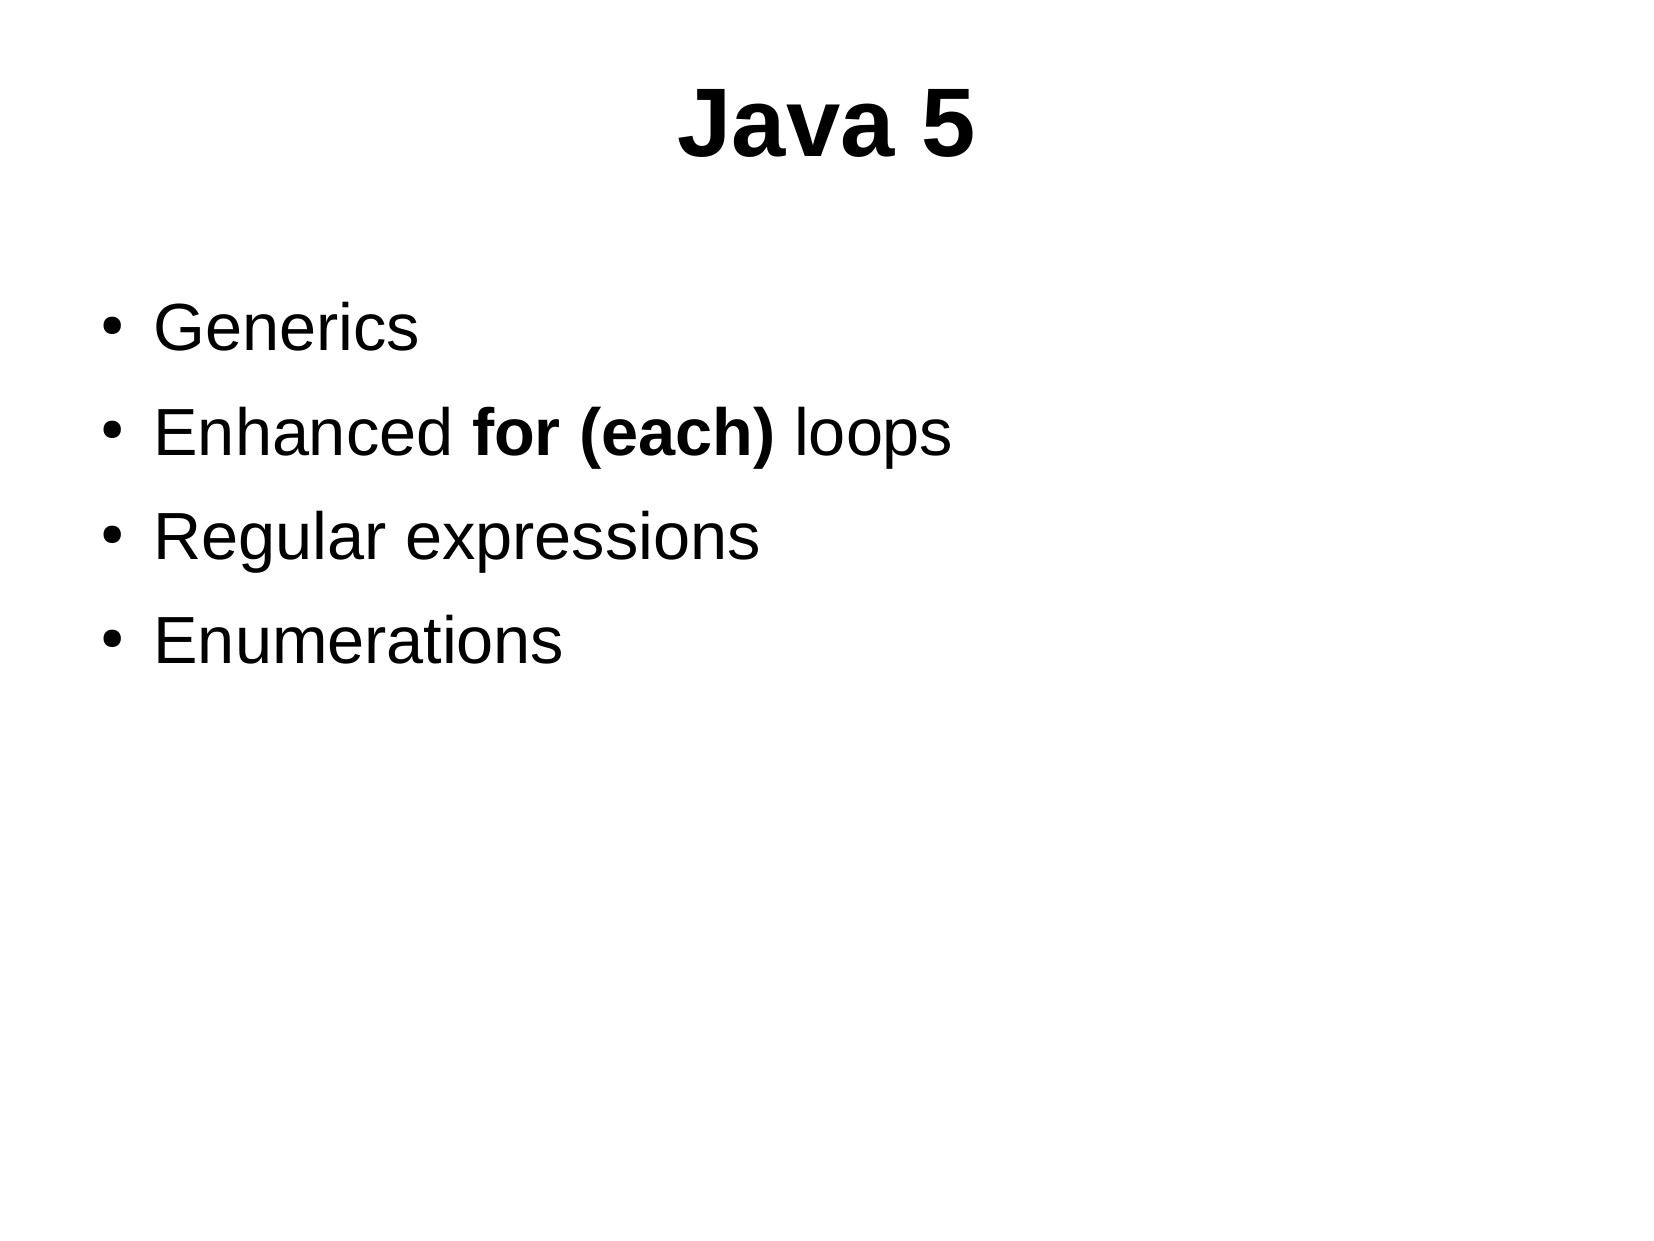

# Java 5
Generics
Enhanced for (each) loops
Regular expressions
Enumerations